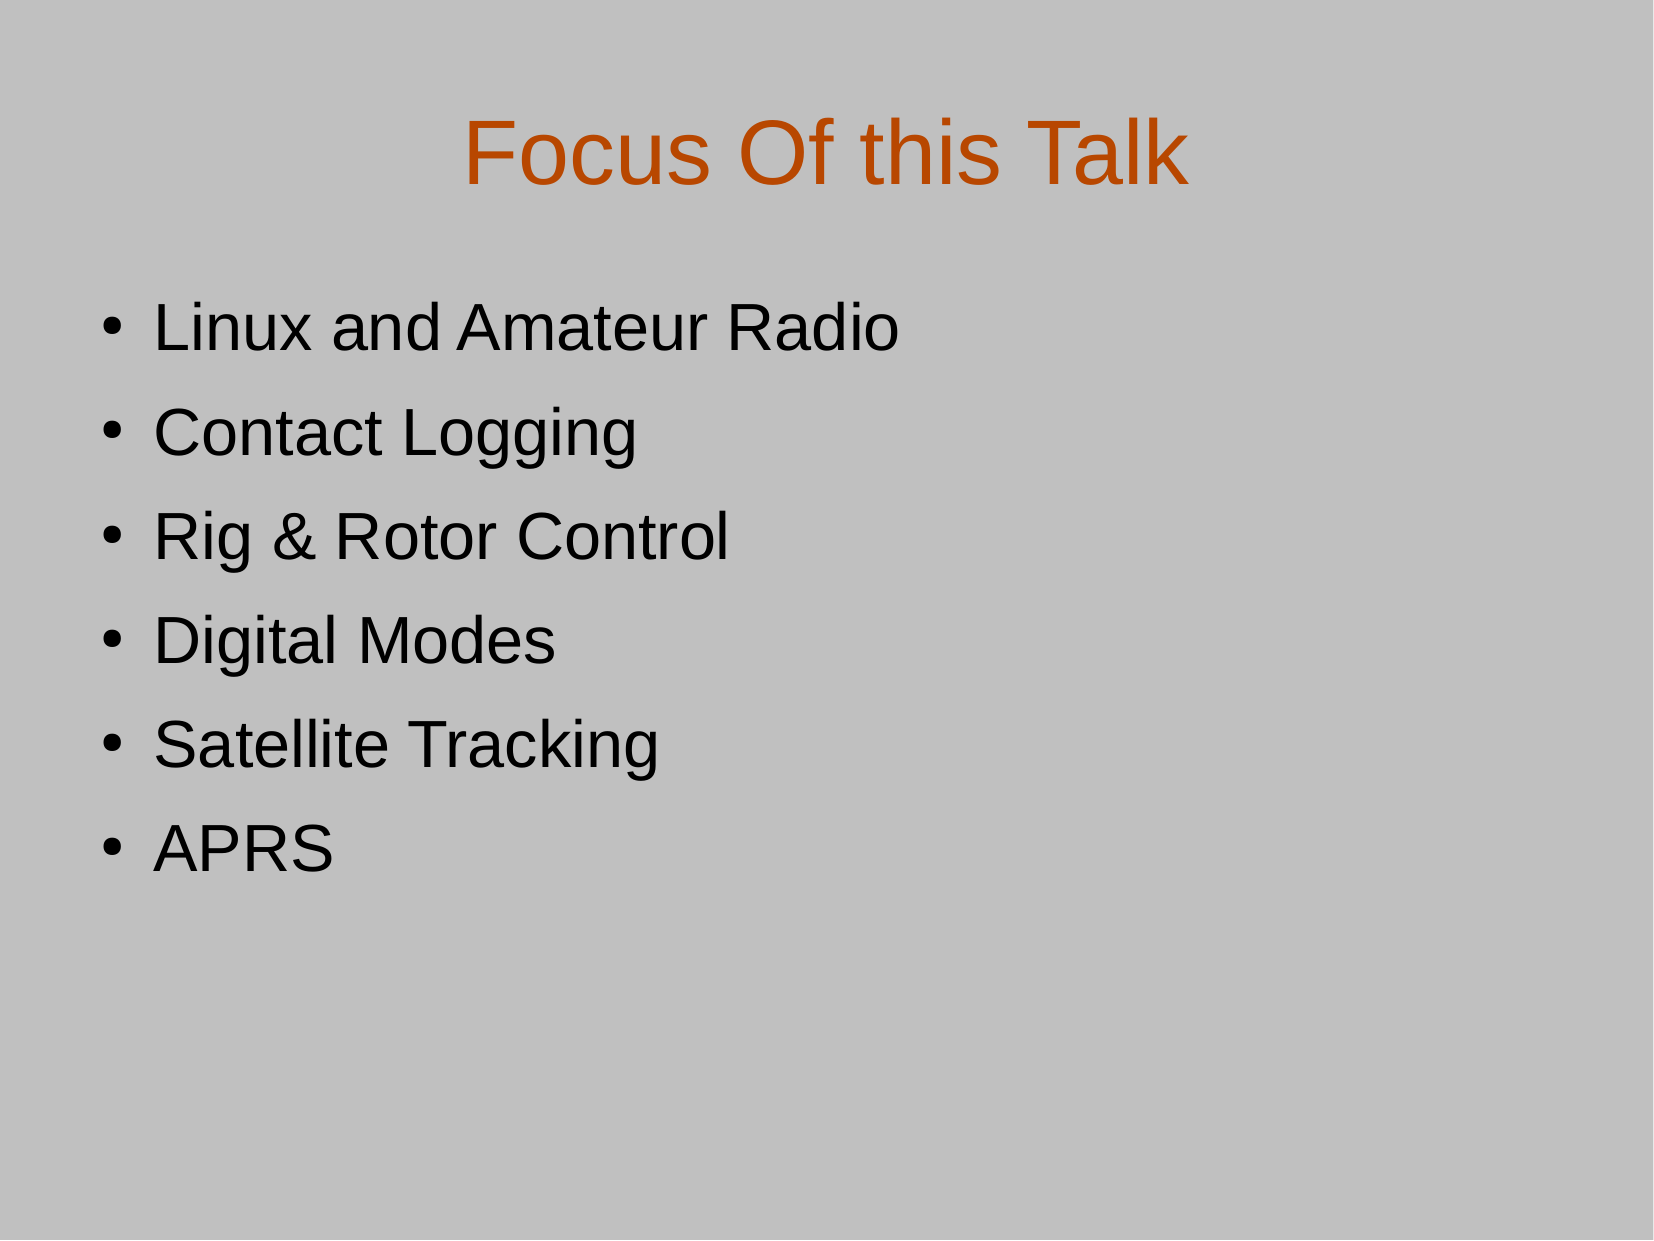

# Focus Of this Talk
Linux and Amateur Radio
Contact Logging
Rig & Rotor Control
Digital Modes
Satellite Tracking
APRS